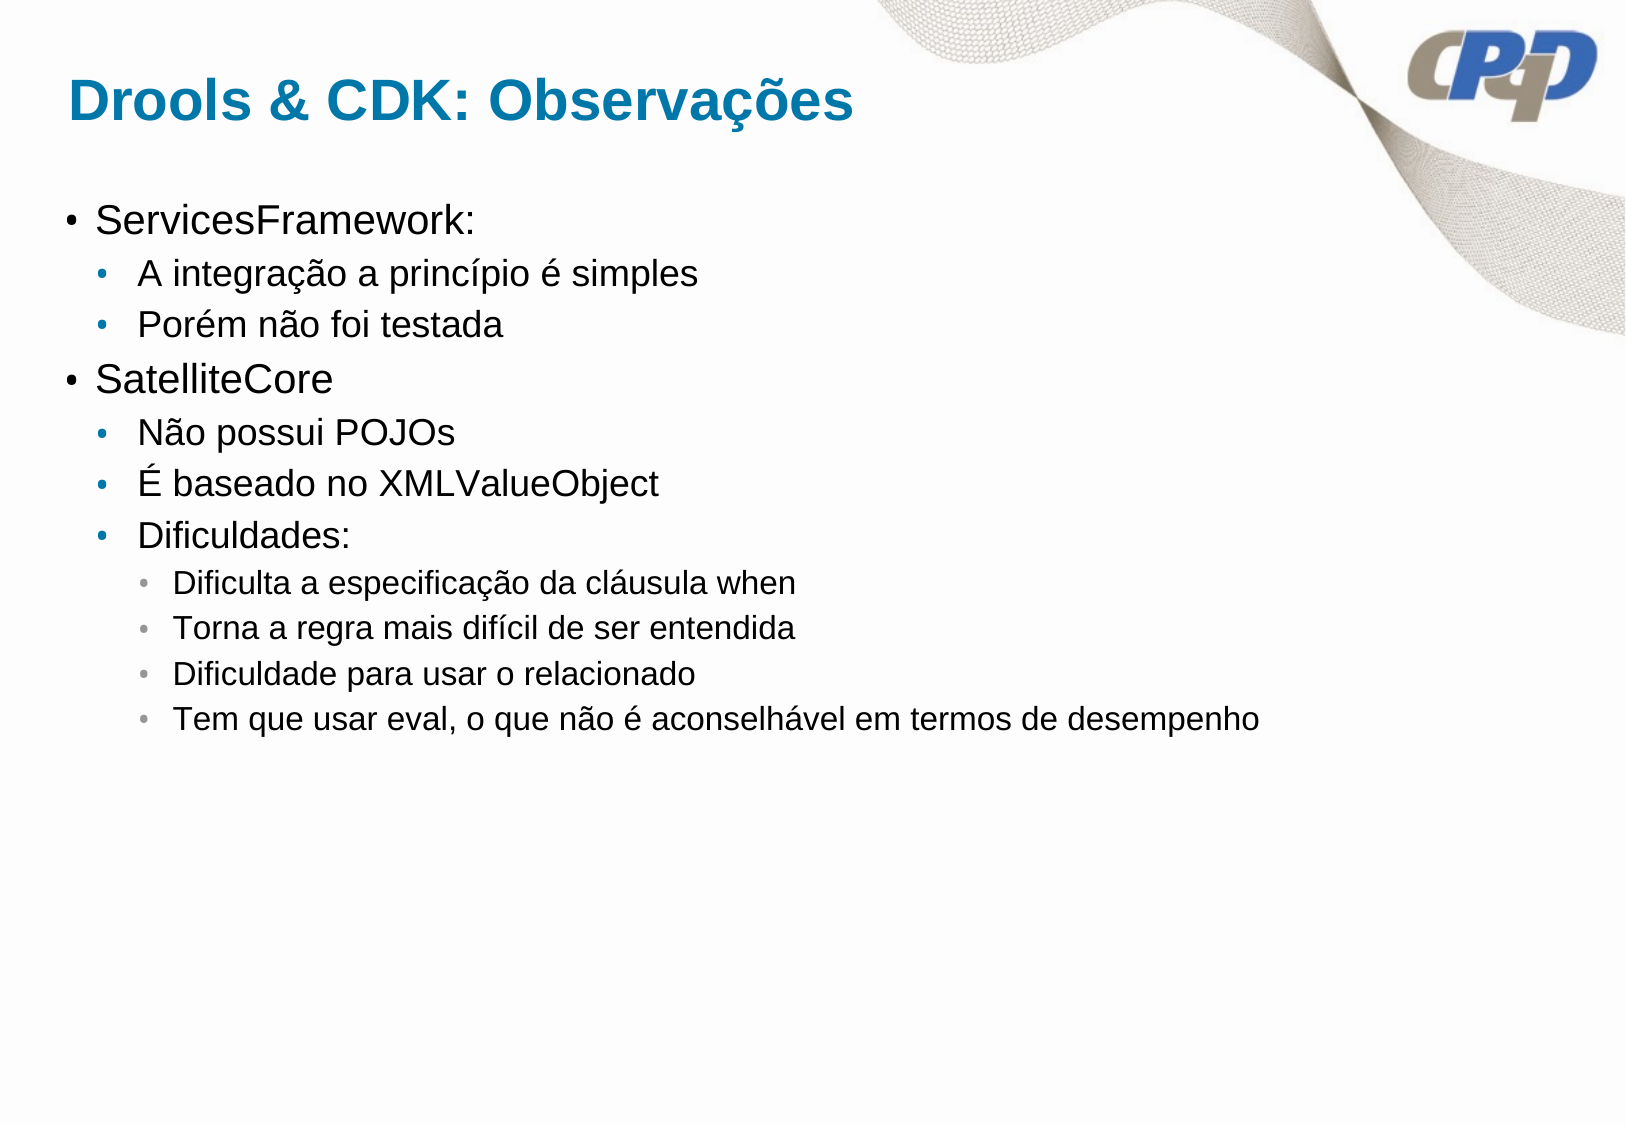

# Drools & CDK: Observações
ServicesFramework:
A integração a princípio é simples
Porém não foi testada
SatelliteCore
Não possui POJOs
É baseado no XMLValueObject
Dificuldades:
Dificulta a especificação da cláusula when
Torna a regra mais difícil de ser entendida
Dificuldade para usar o relacionado
Tem que usar eval, o que não é aconselhável em termos de desempenho